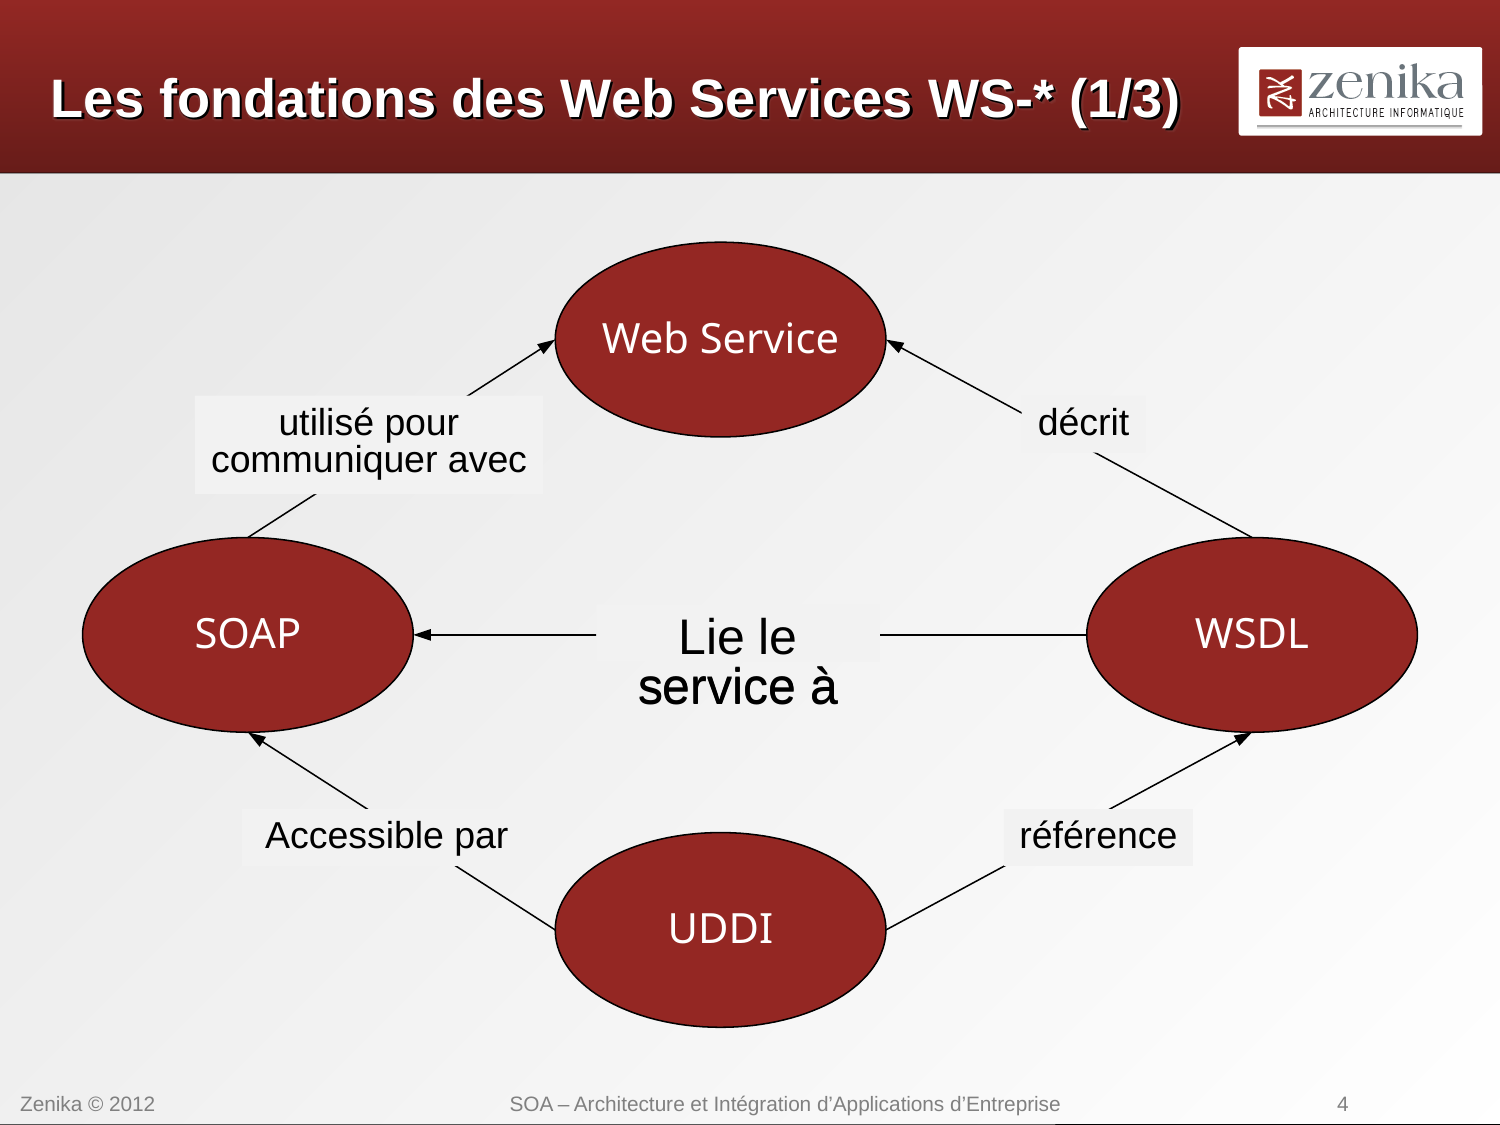

# Les fondations des Web Services WS-* (1/3)
Web Service
utilisé pour communiquer avec
décrit
SOAP
WSDL
Lie le service à
Lie le service à
Accessible par
référence
UDDI